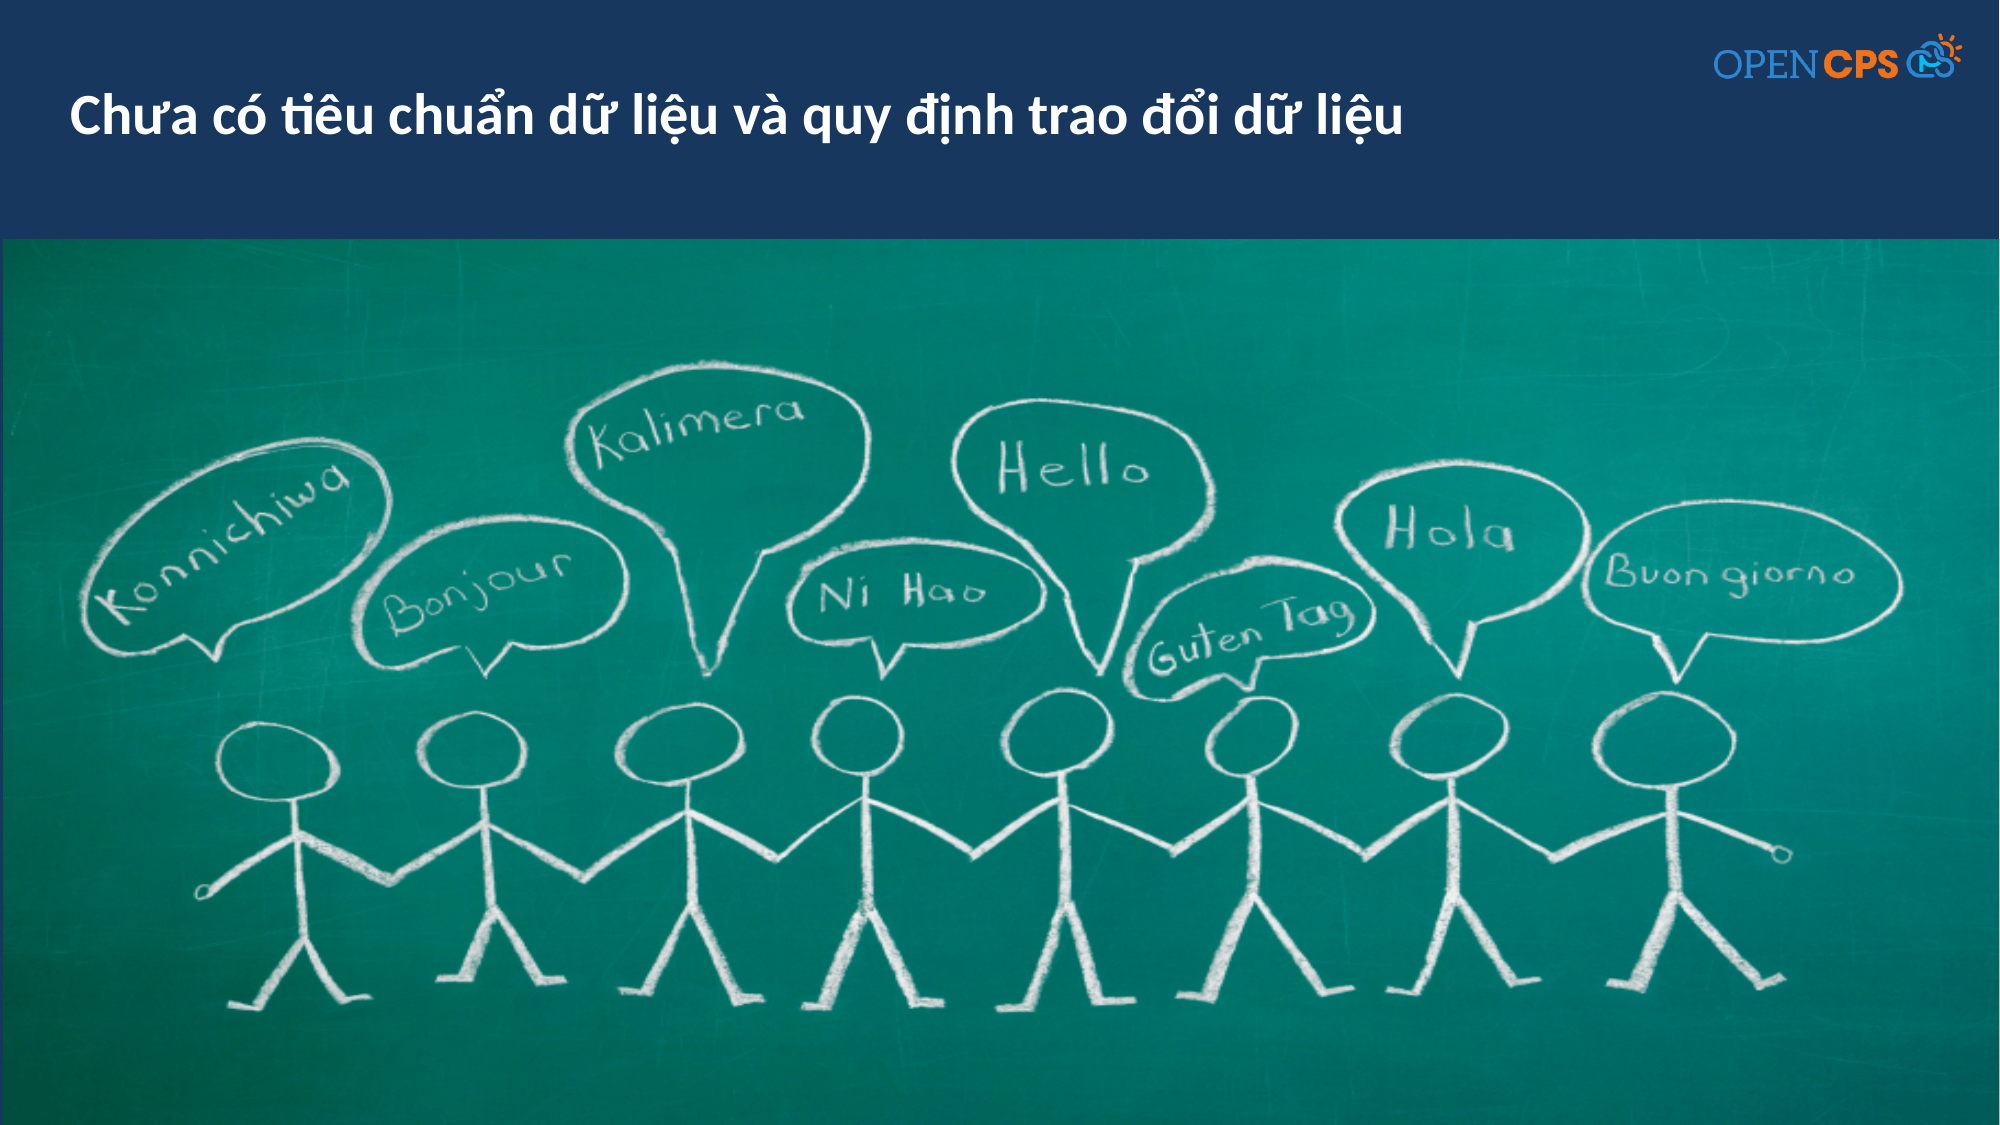

Chưa có tiêu chuẩn dữ liệu và quy định trao đổi dữ liệu